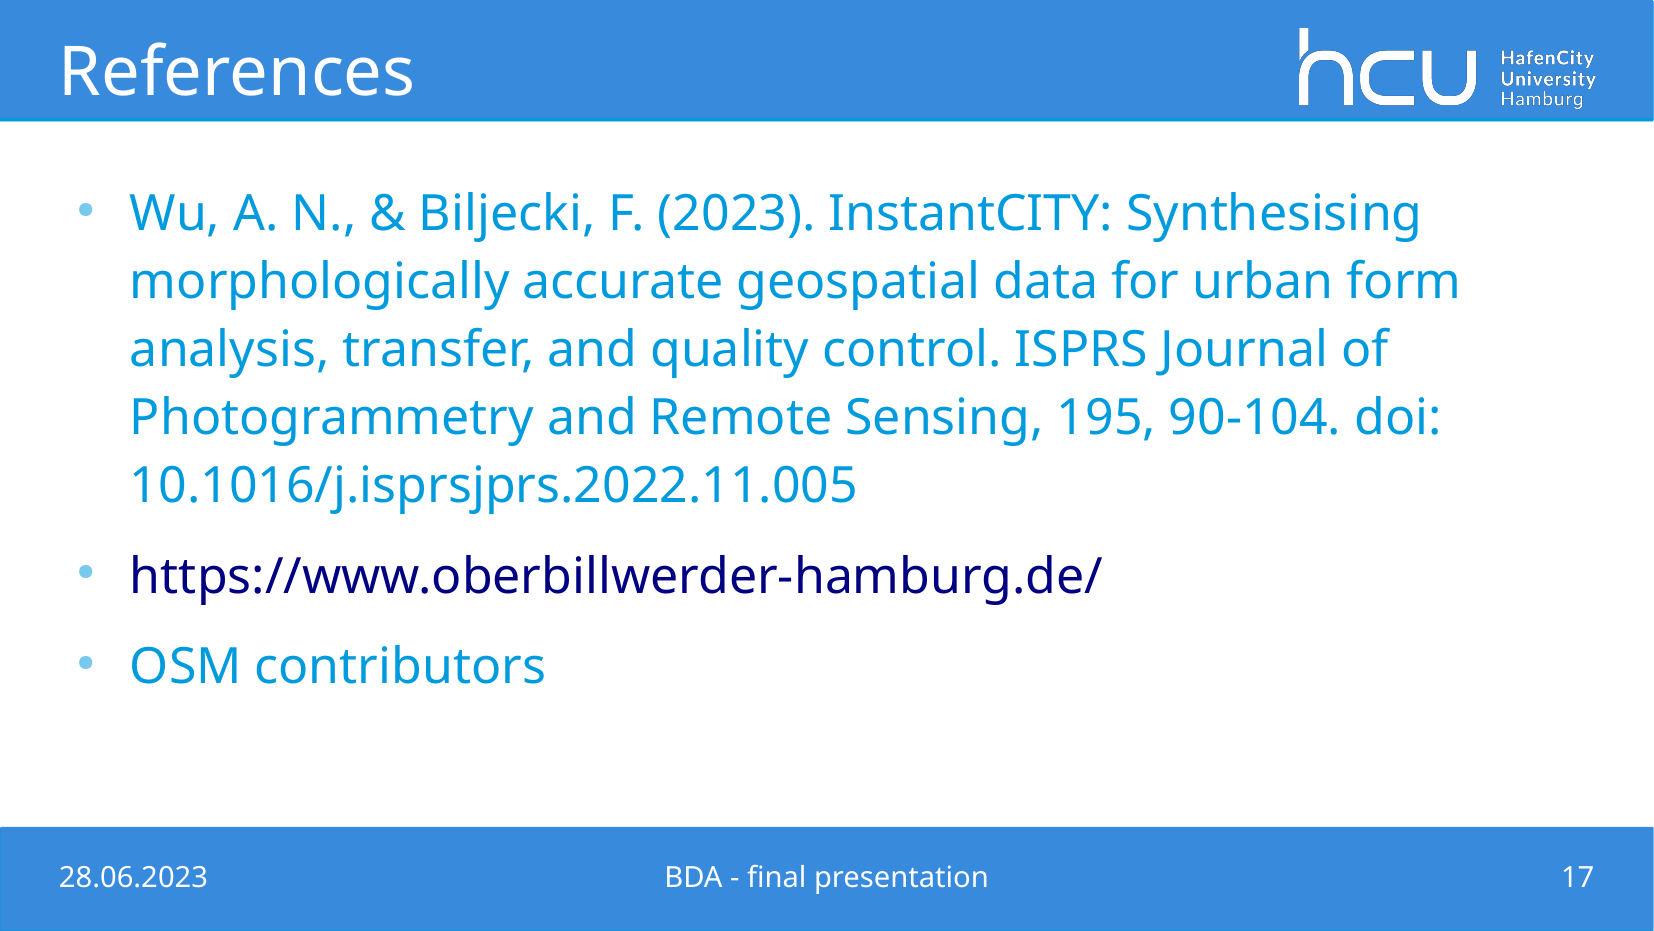

# References
Wu, A. N., & Biljecki, F. (2023). InstantCITY: Synthesising morphologically accurate geospatial data for urban form analysis, transfer, and quality control. ISPRS Journal of Photogrammetry and Remote Sensing, 195, 90-104. doi: 10.1016/j.isprsjprs.2022.11.005
https://www.oberbillwerder-hamburg.de/
OSM contributors
28.06.2023
BDA - final presentation
17